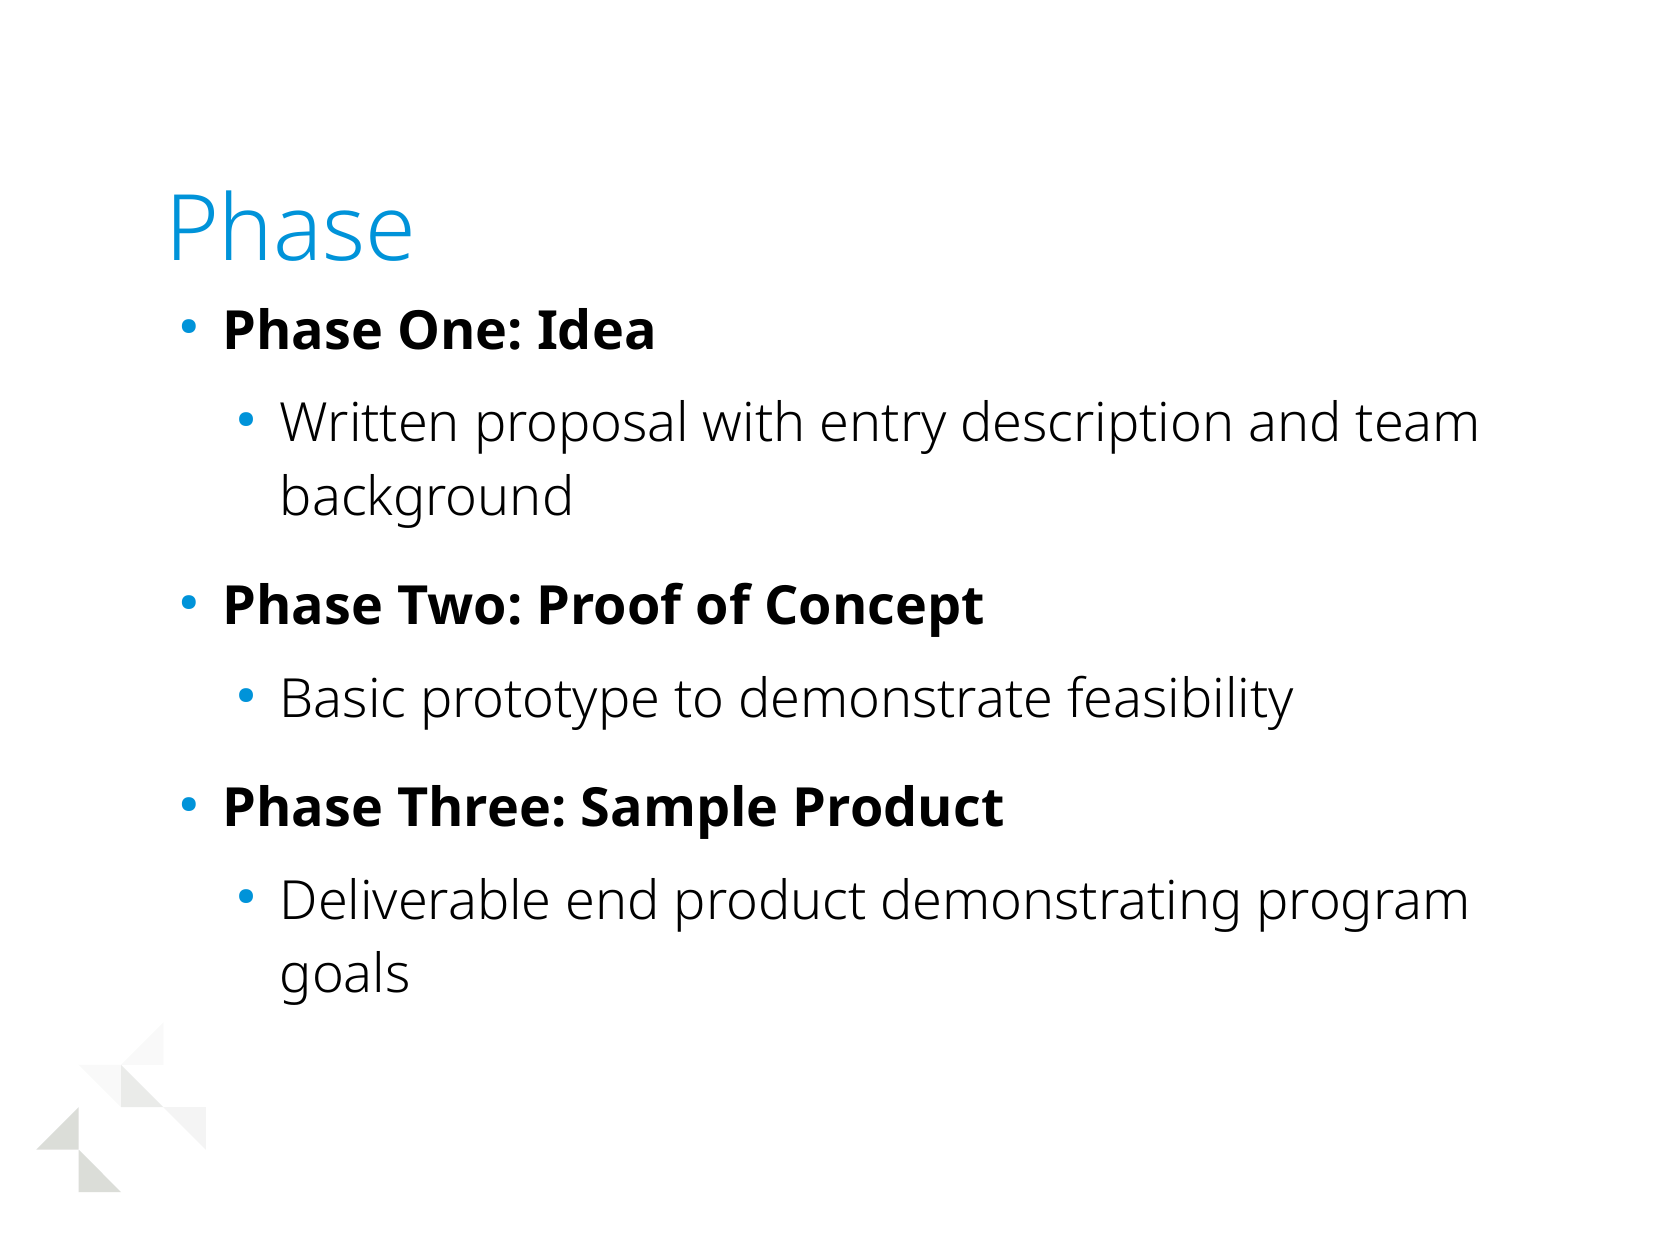

Phase
# Phase One: Idea
Written proposal with entry description and team background
Phase Two: Proof of Concept
Basic prototype to demonstrate feasibility
Phase Three: Sample Product
Deliverable end product demonstrating program goals